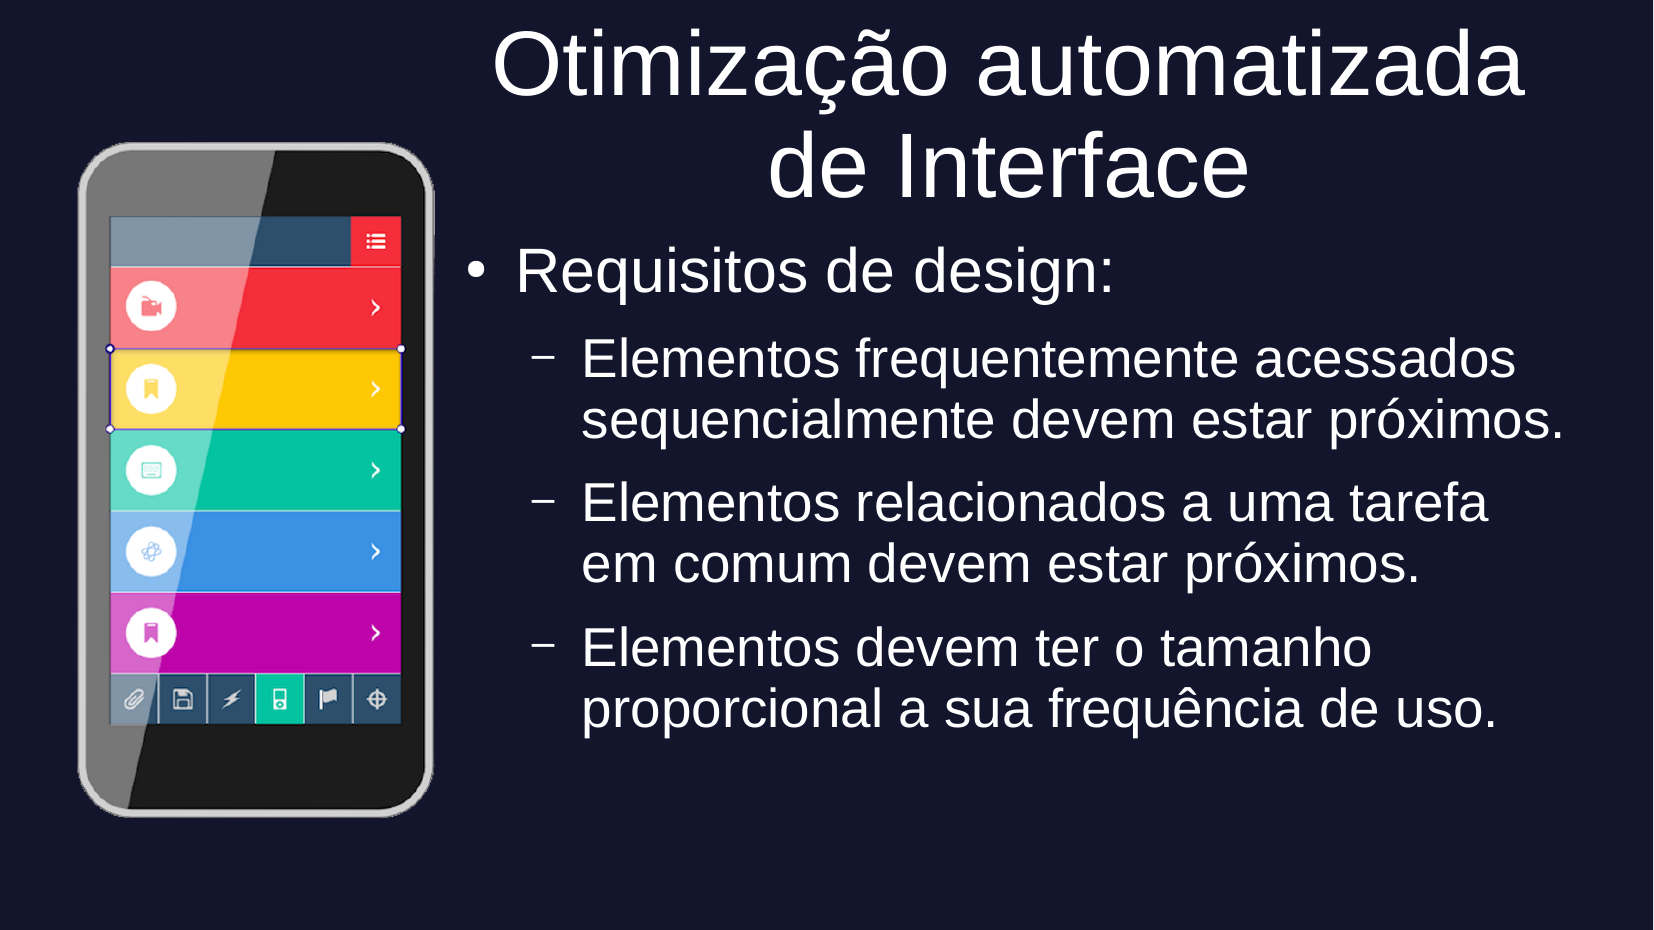

# Otimização automatizada de Interface
Requisitos de design:
Elementos frequentemente acessados sequencialmente devem estar próximos.
Elementos relacionados a uma tarefa em comum devem estar próximos.
Elementos devem ter o tamanho proporcional a sua frequência de uso.